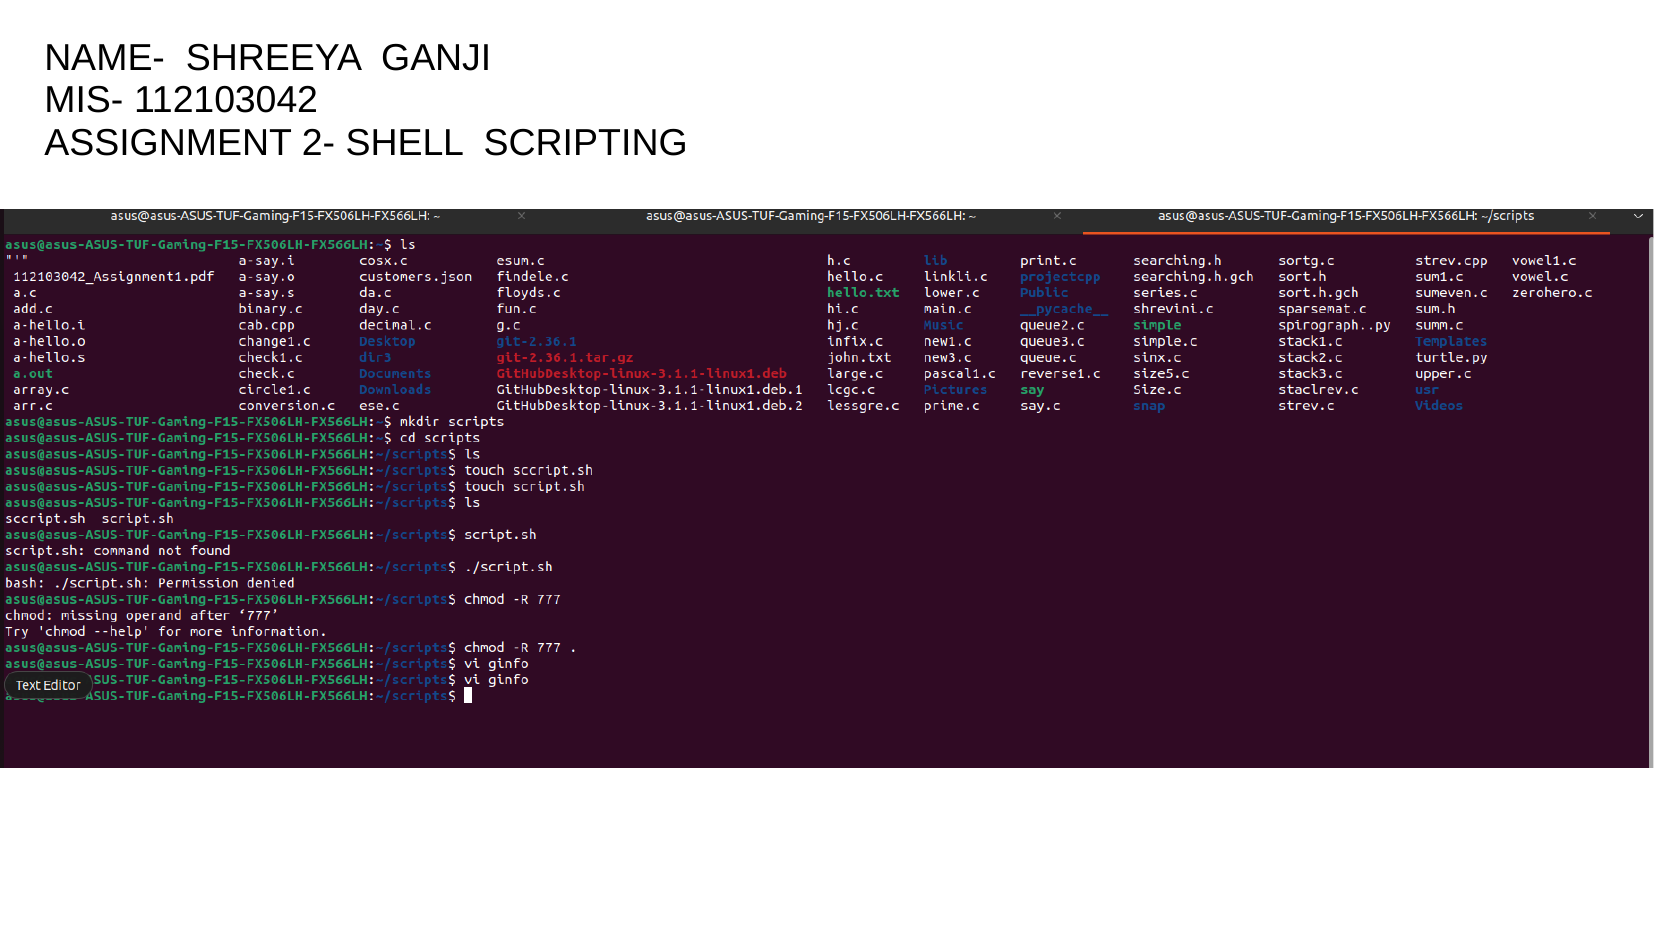

NAME- SHREEYA GANJI
MIS- 112103042
ASSIGNMENT 2- SHELL SCRIPTING